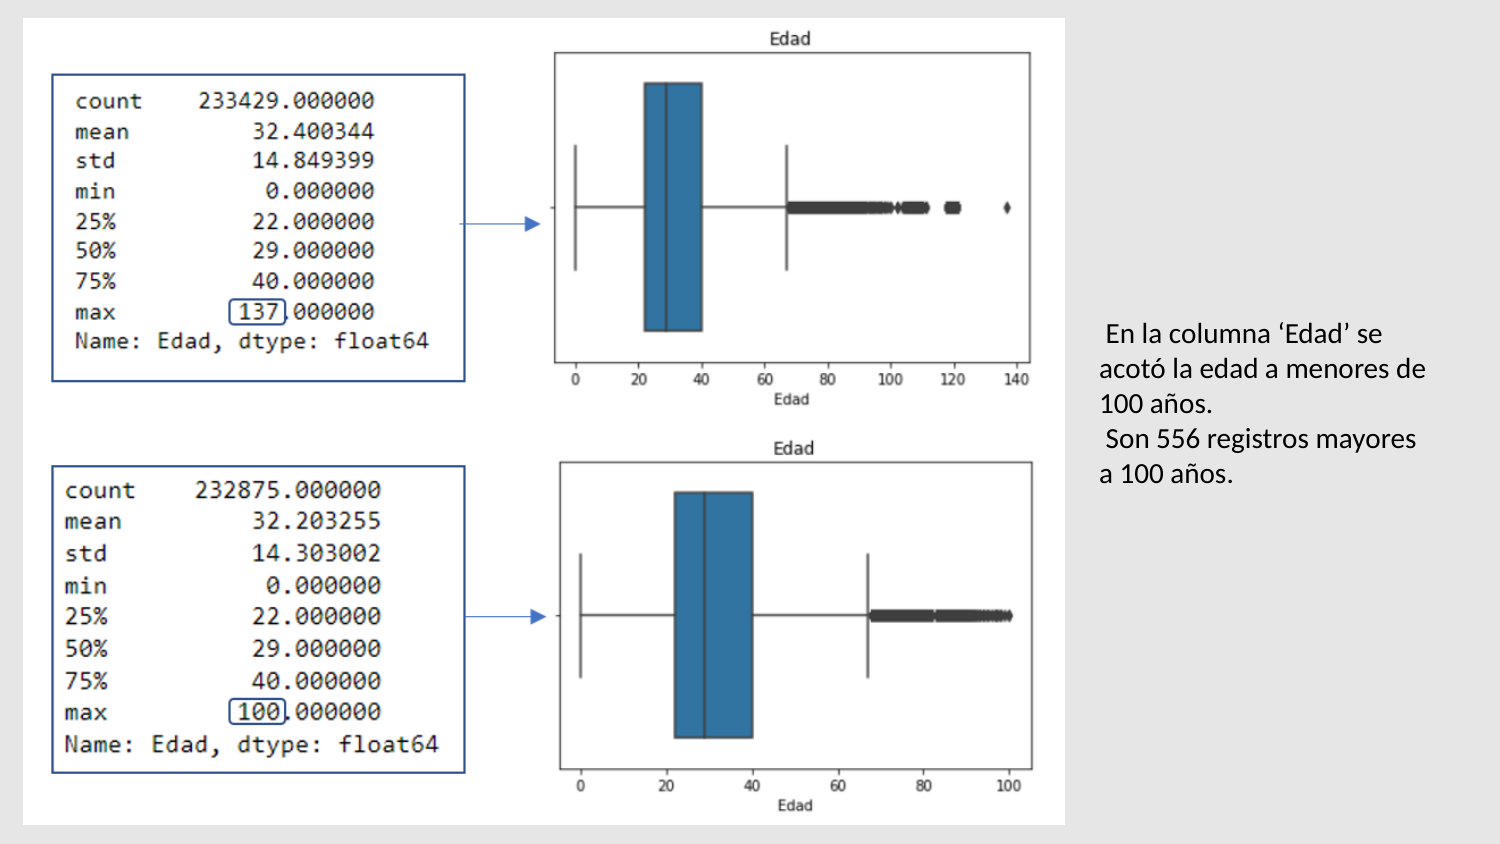

En la columna ‘Edad’ se acotó la edad a menores de 100 años.
 Son 556 registros mayores a 100 años.